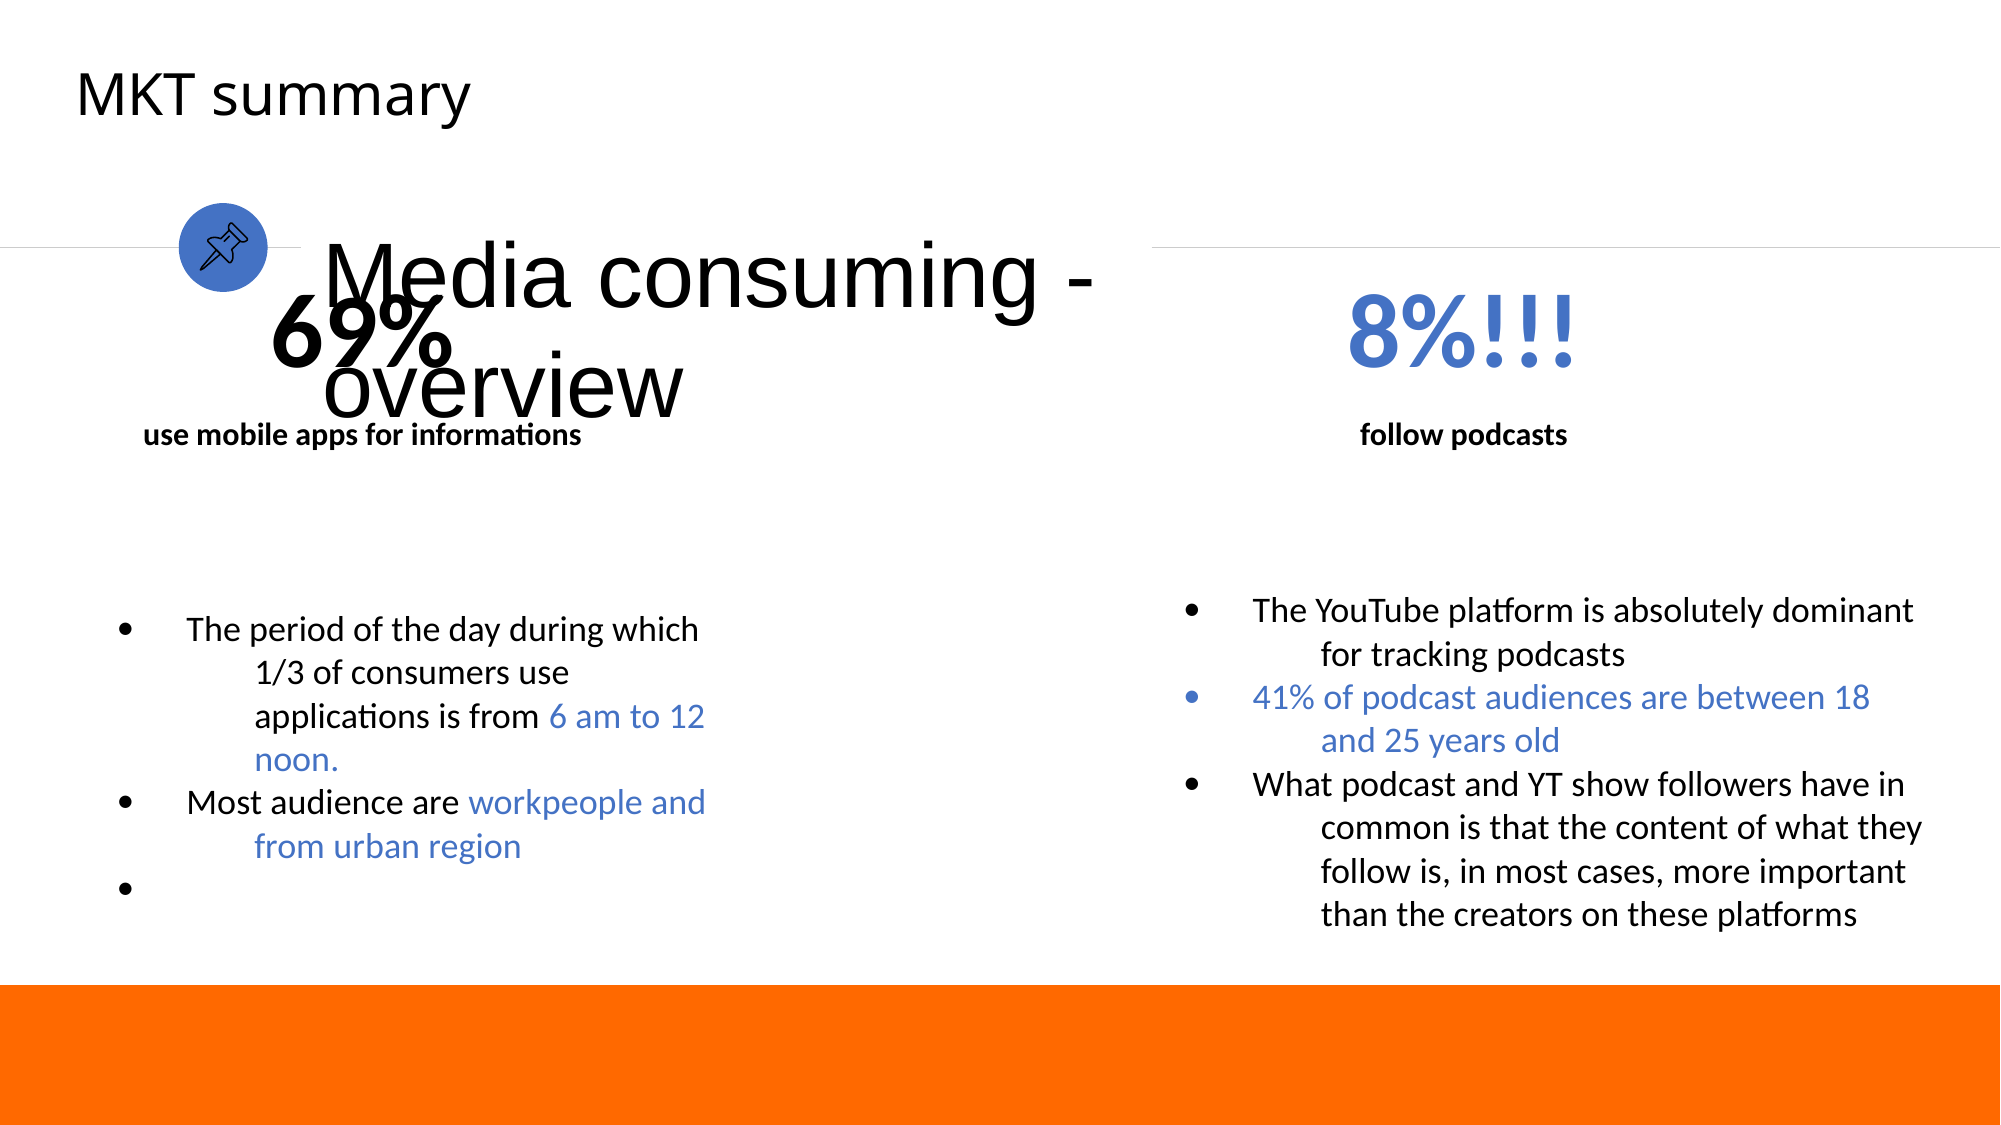

MKT summary
# Media consuming - overview
69%
use mobile apps for informations
8%!!!
follow podcasts
The YouTube platform is absolutely dominant for tracking podcasts
41% of podcast audiences are between 18 and 25 years old
What podcast and YT show followers have in common is that the content of what they follow is, in most cases, more important than the creators on these platforms
The period of the day during which 1/3 of consumers use applications is from 6 am to 12 noon.
Most audience are workpeople and from urban region